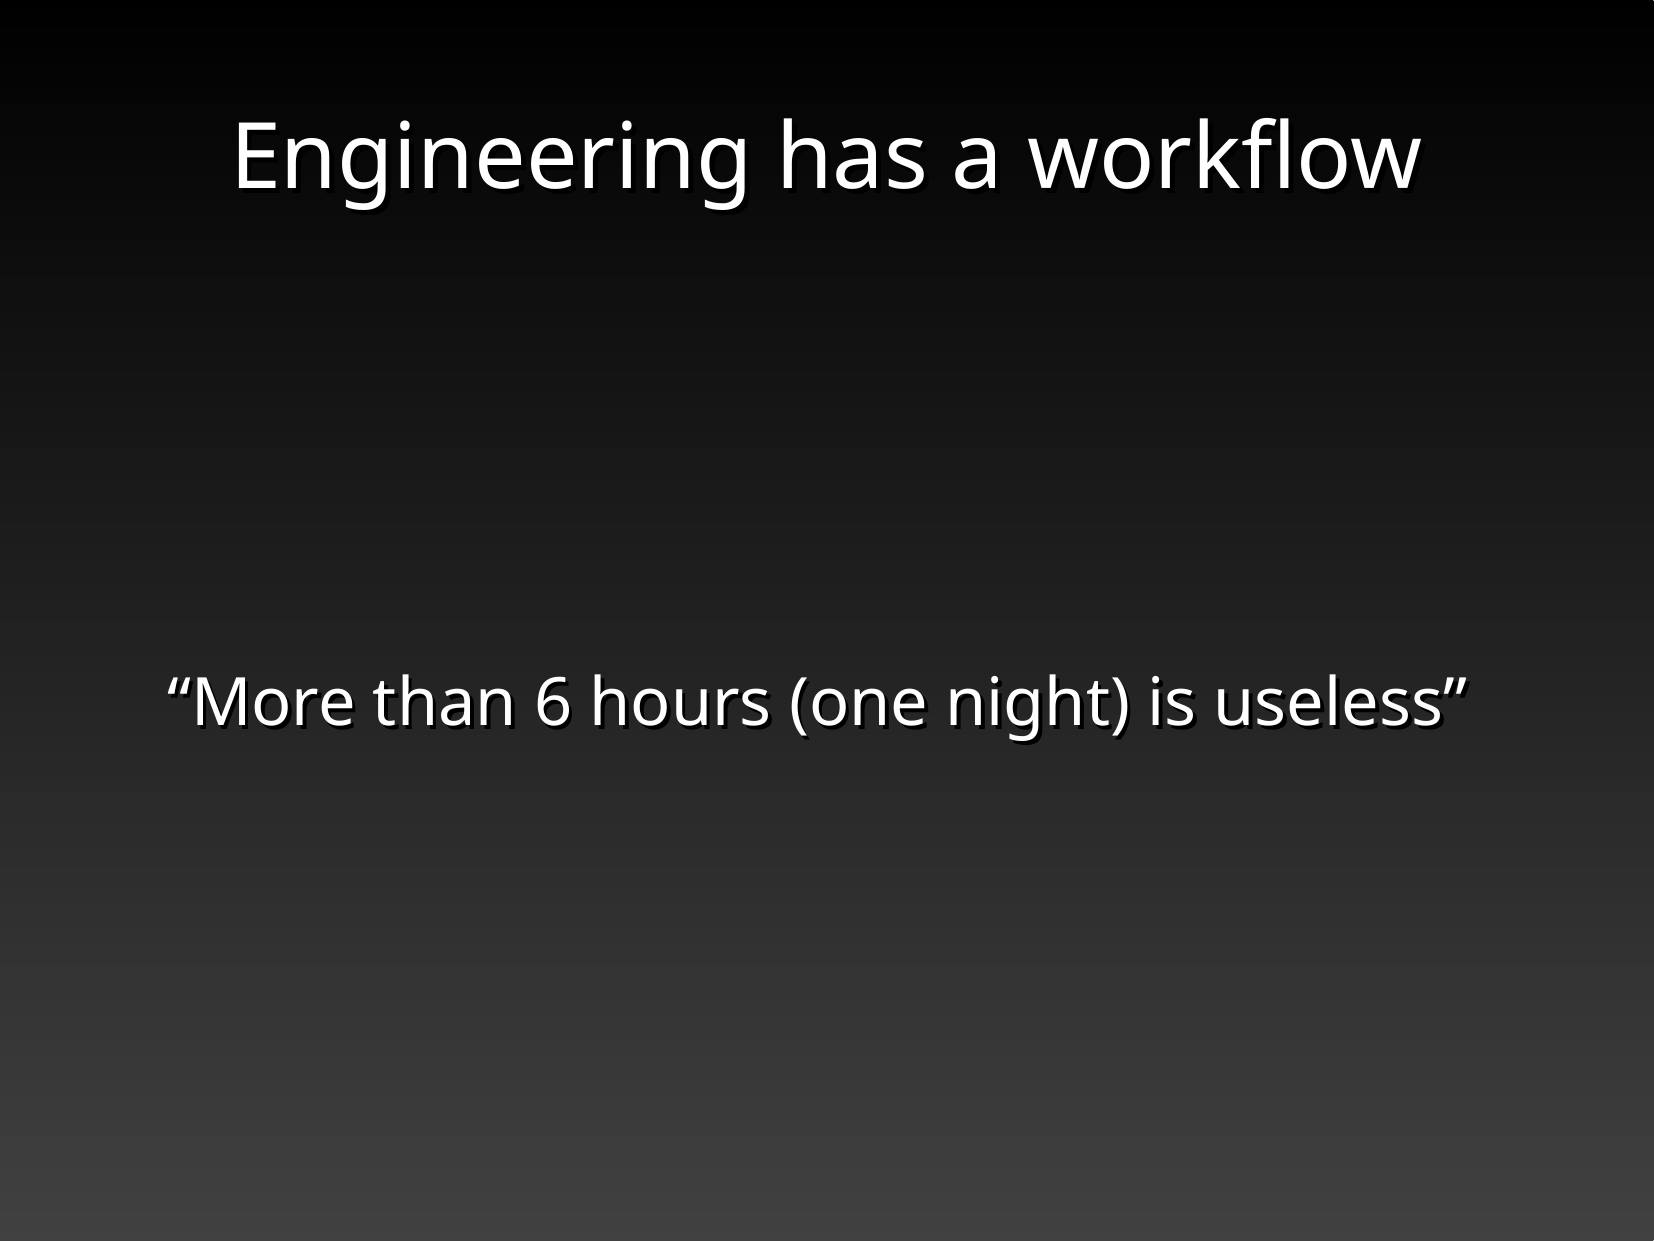

# Engineering has a workflow
“More than 6 hours (one night) is useless”